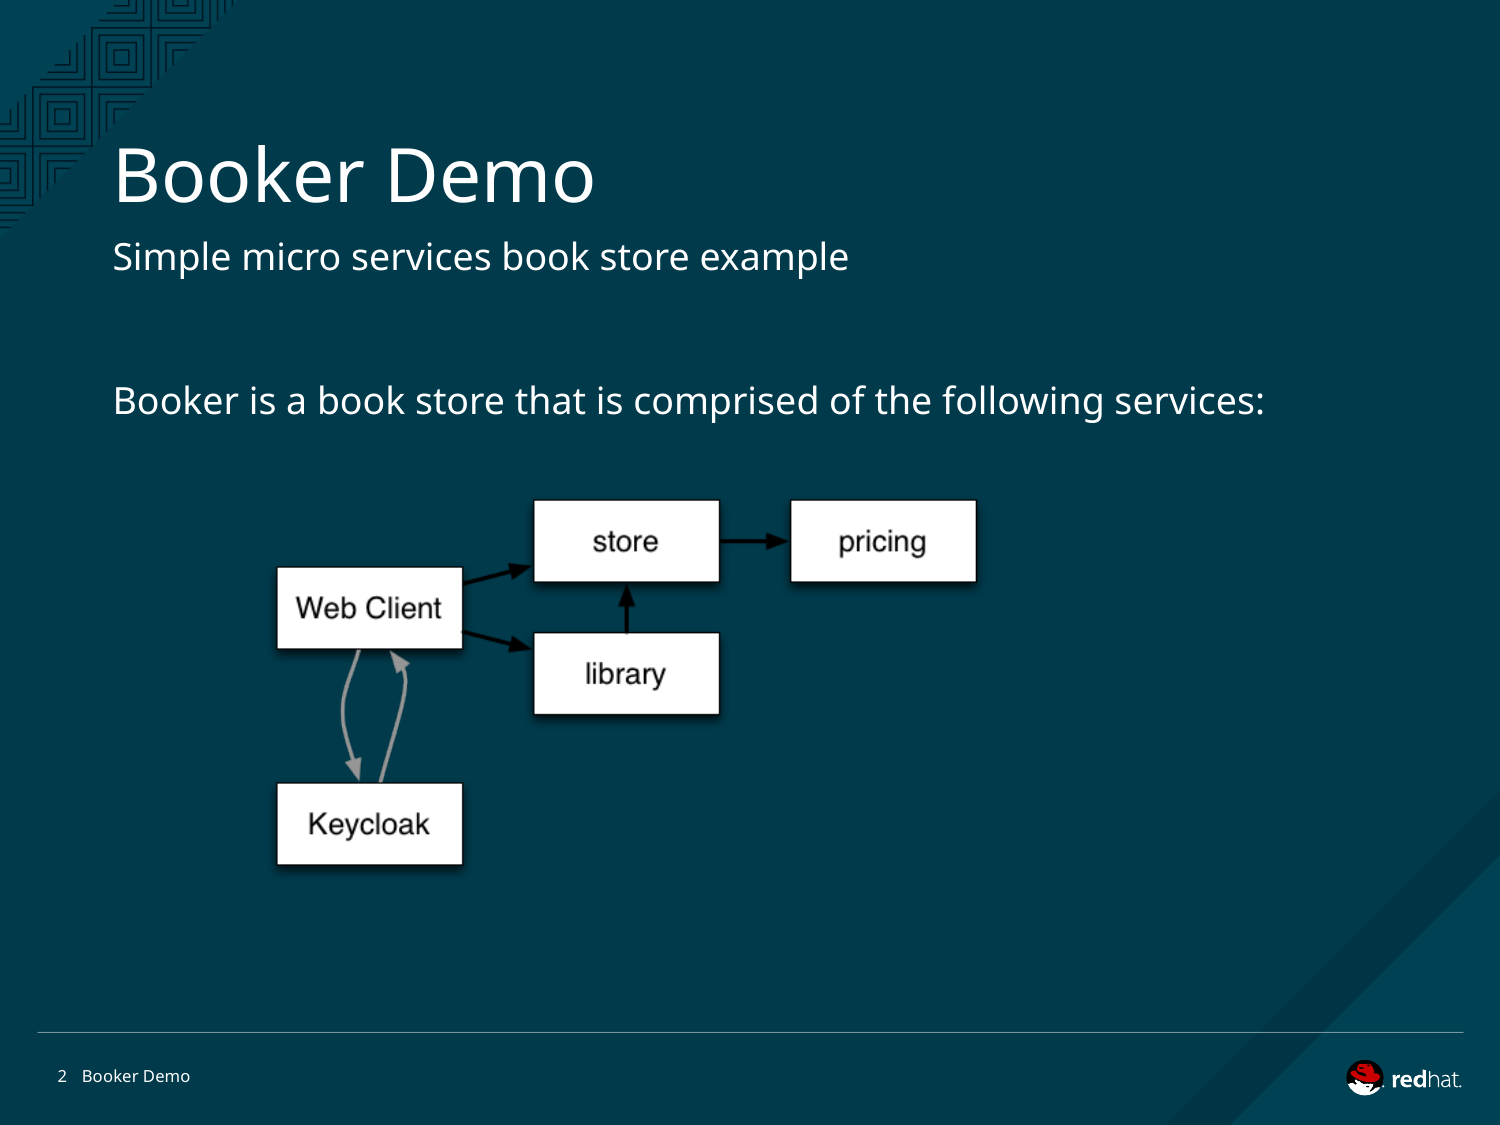

# Booker Demo
Simple micro services book store example
Booker is a book store that is comprised of the following services:
2
Booker Demo